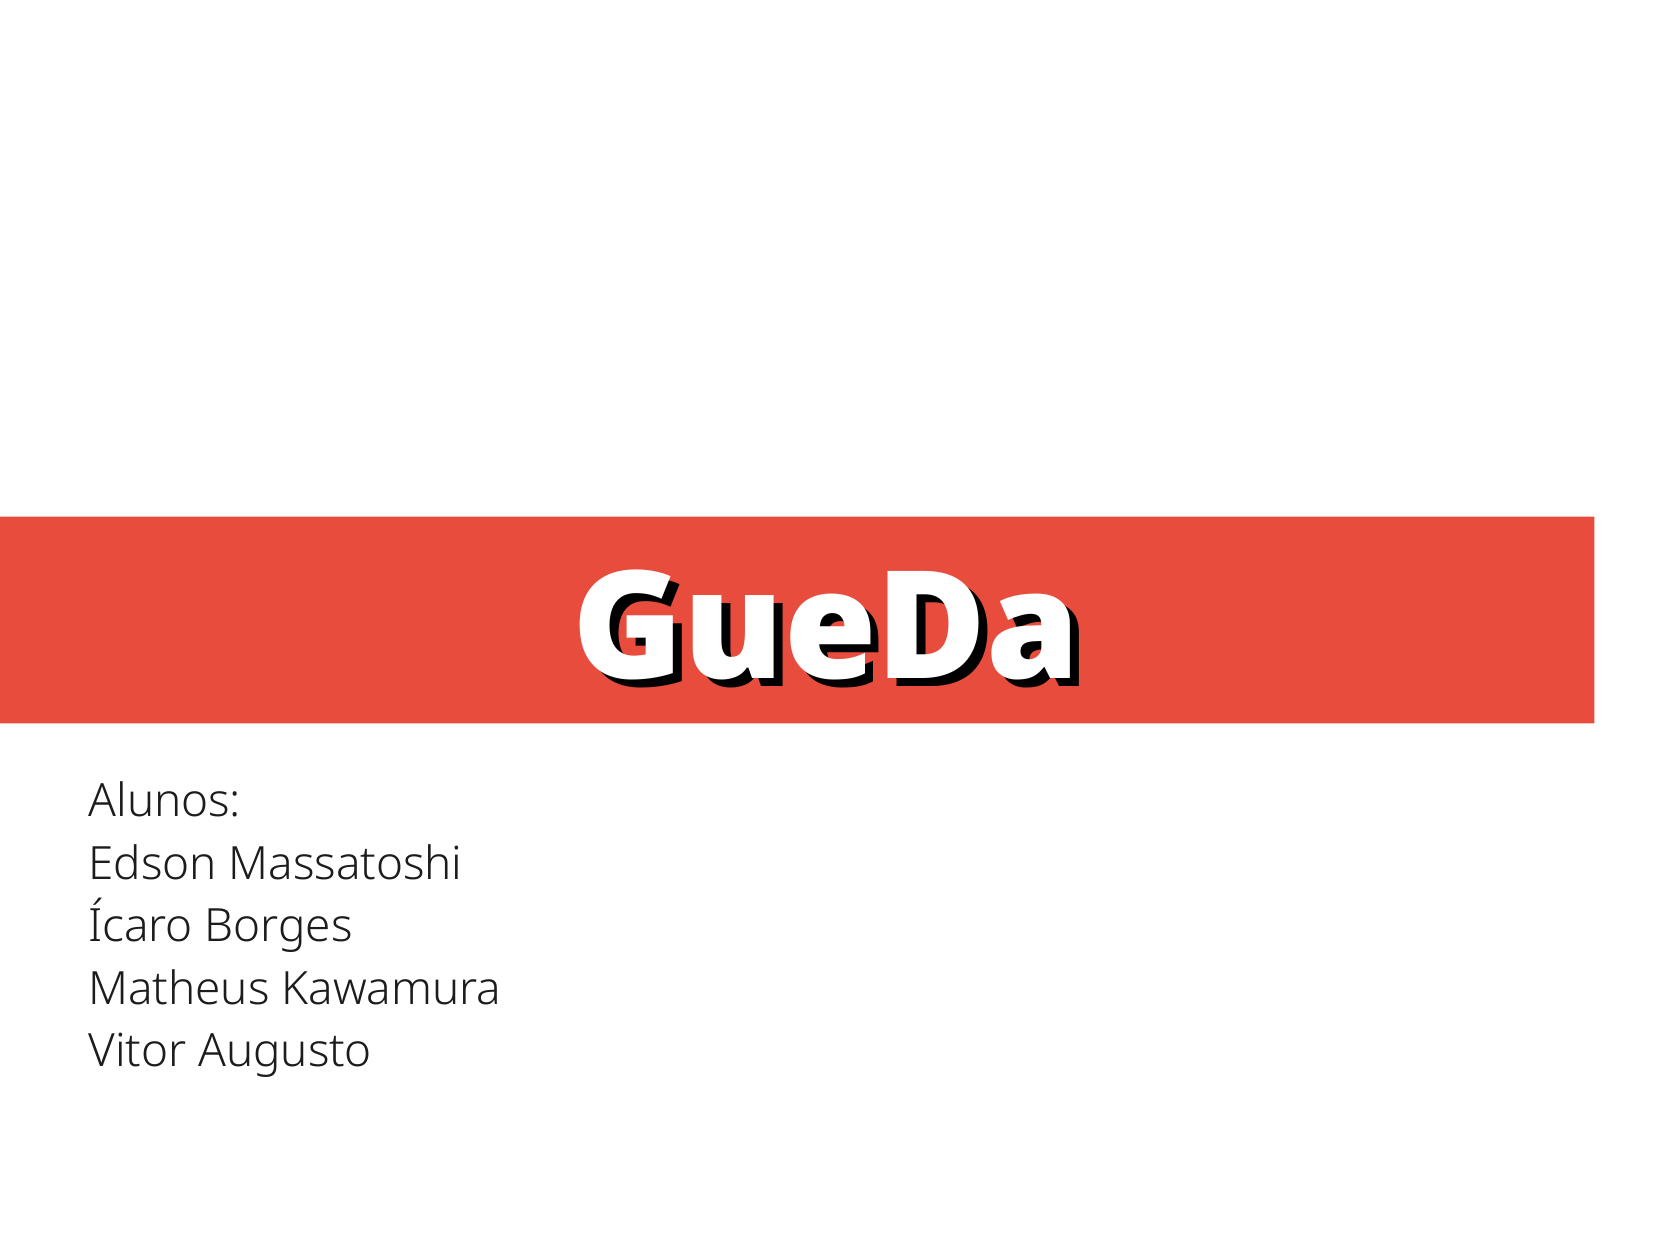

# GueDa
Alunos:
Edson Massatoshi
Ícaro Borges
Matheus Kawamura
Vitor Augusto